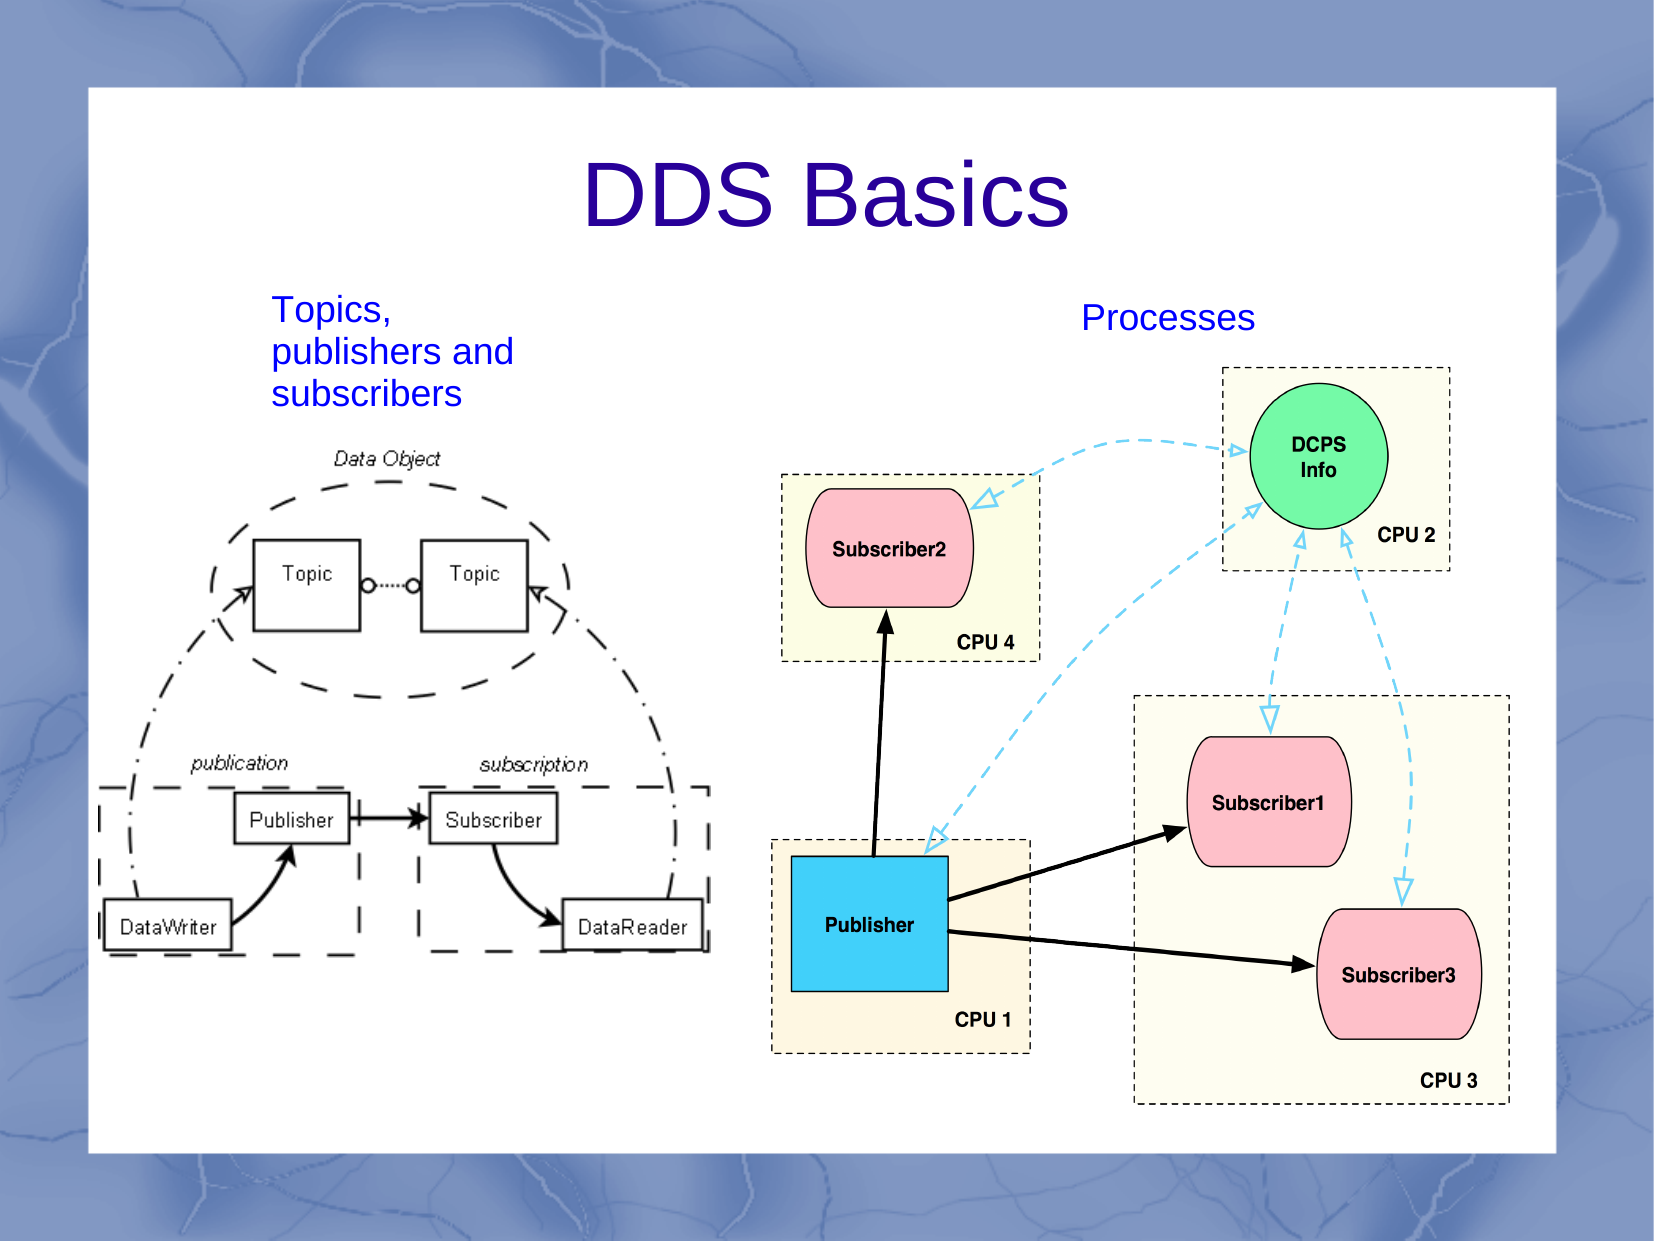

# DDS Basics
Topics, publishers and subscribers
Processes